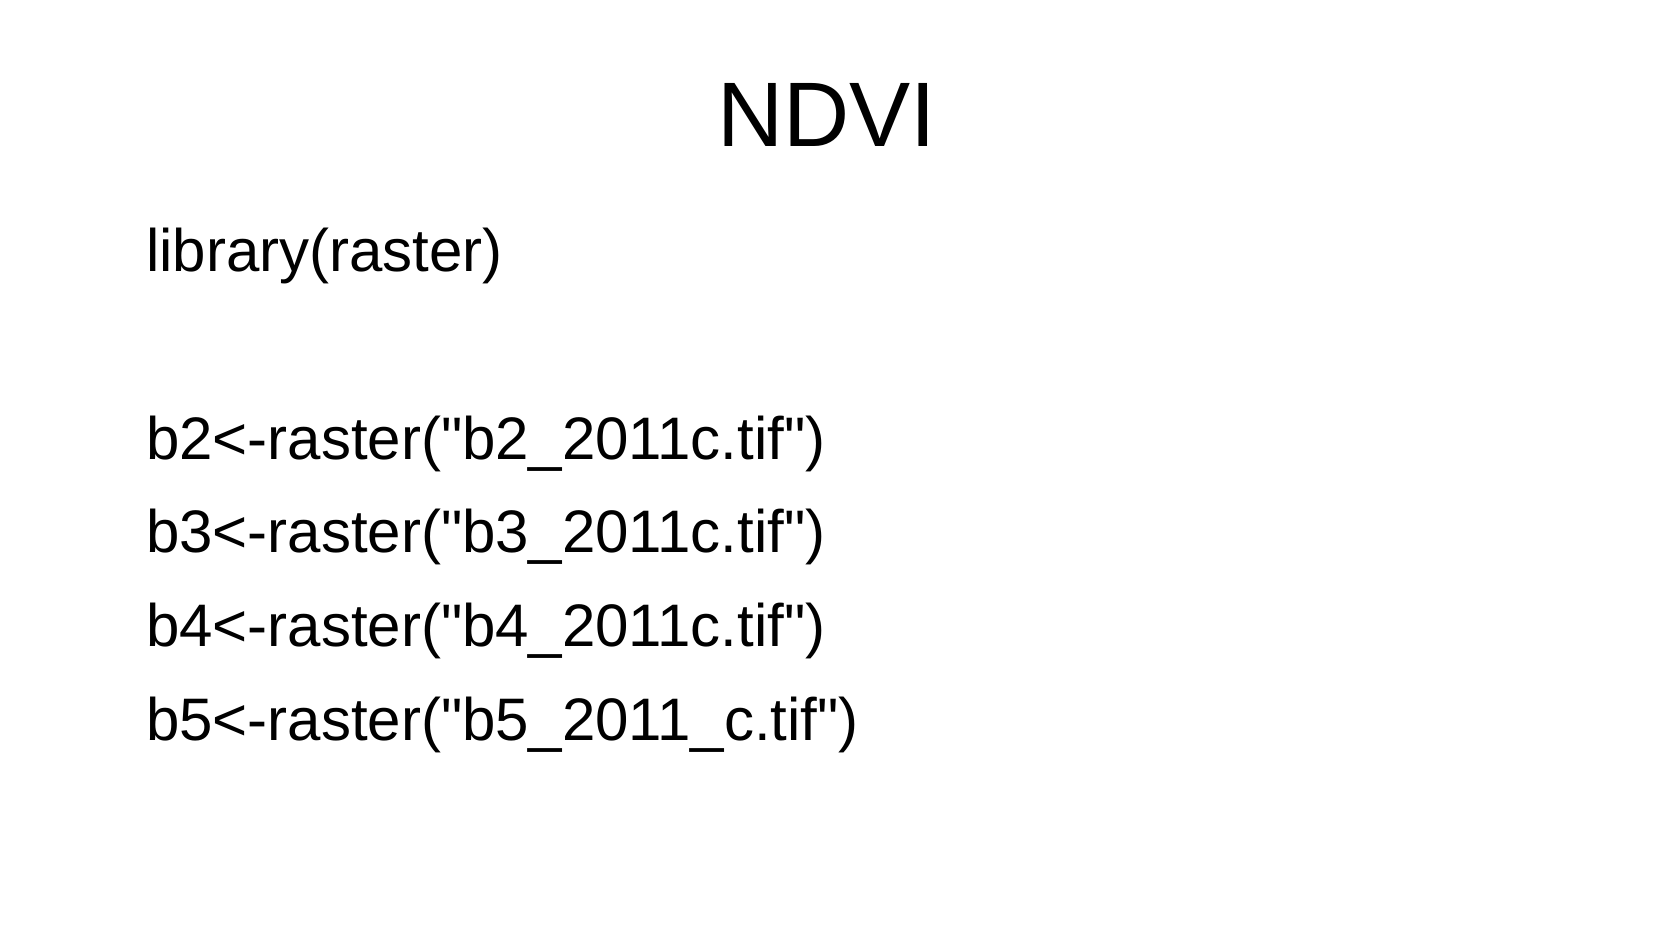

# NDVI
library(raster)
b2<-raster("b2_2011c.tif")
b3<-raster("b3_2011c.tif")
b4<-raster("b4_2011c.tif")
b5<-raster("b5_2011_c.tif")